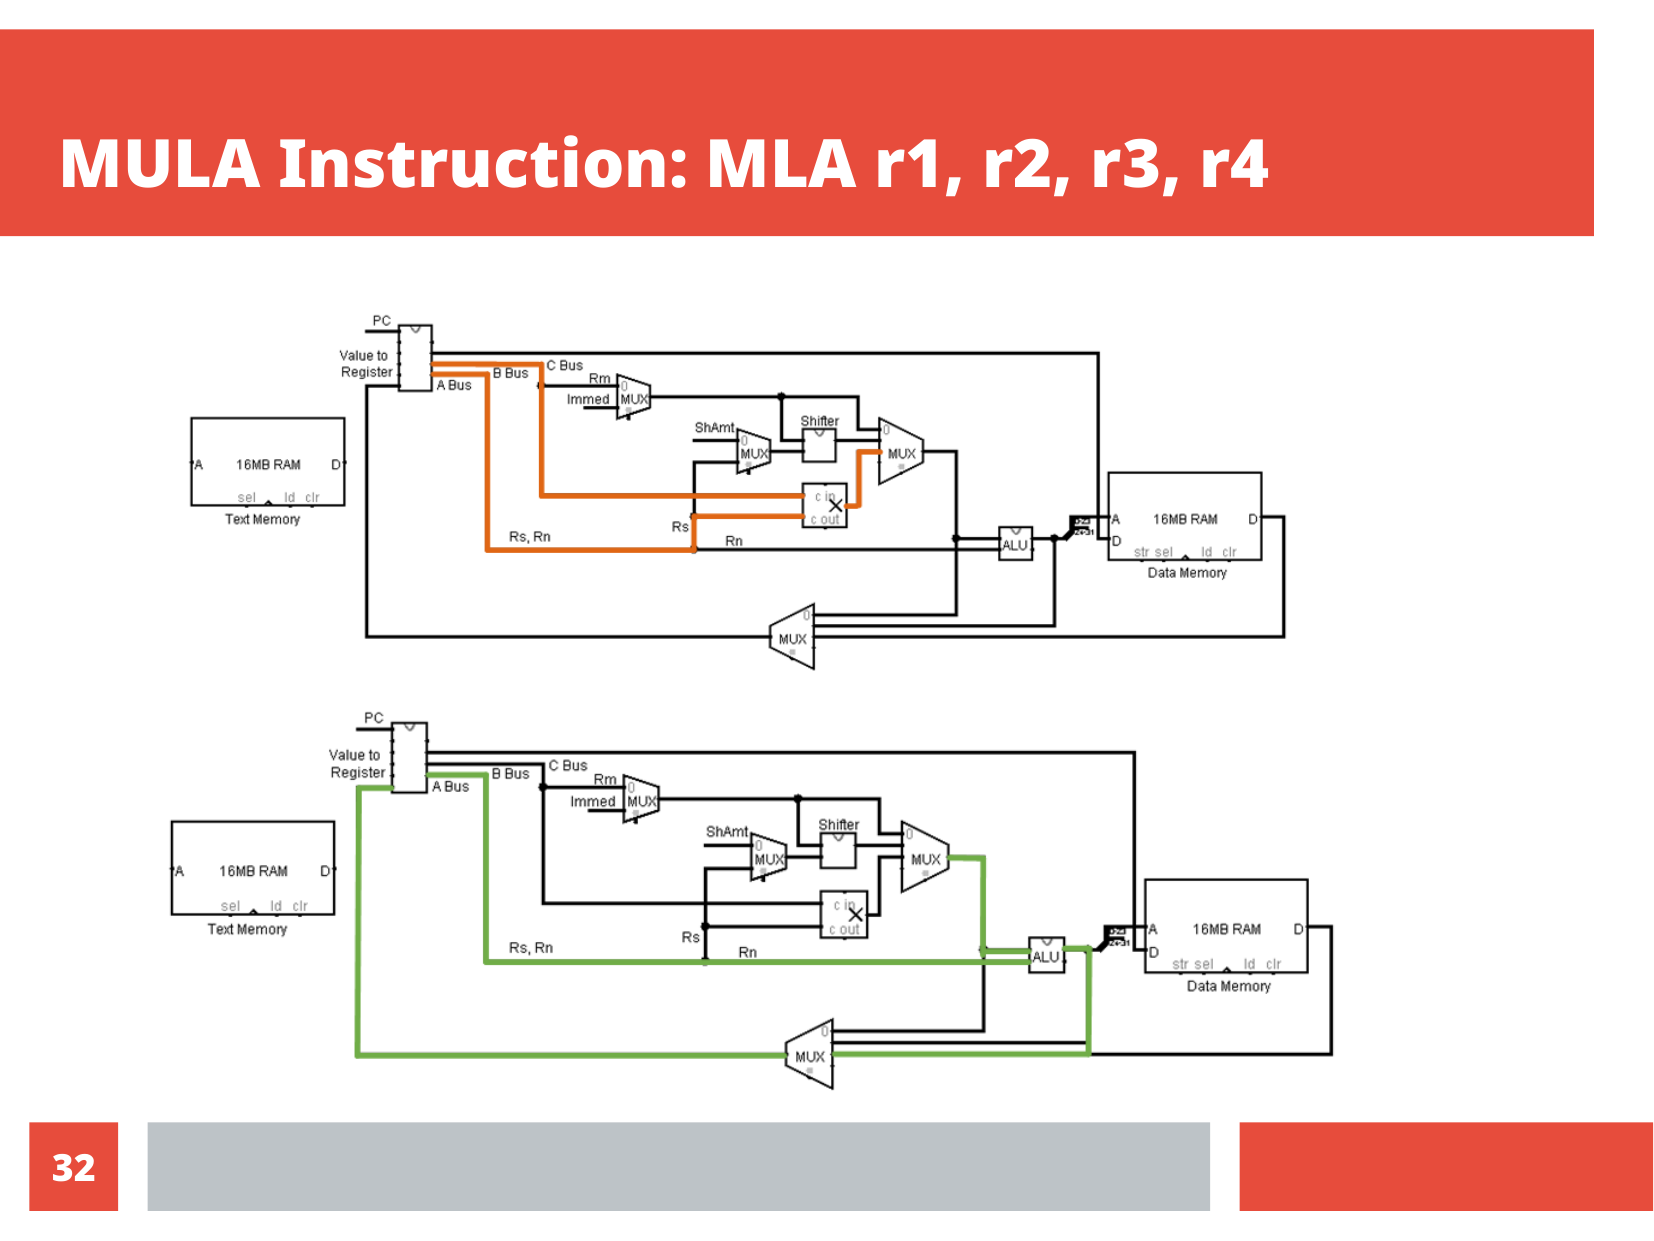

# MULA Instruction: MLA r1, r2, r3, r4
32